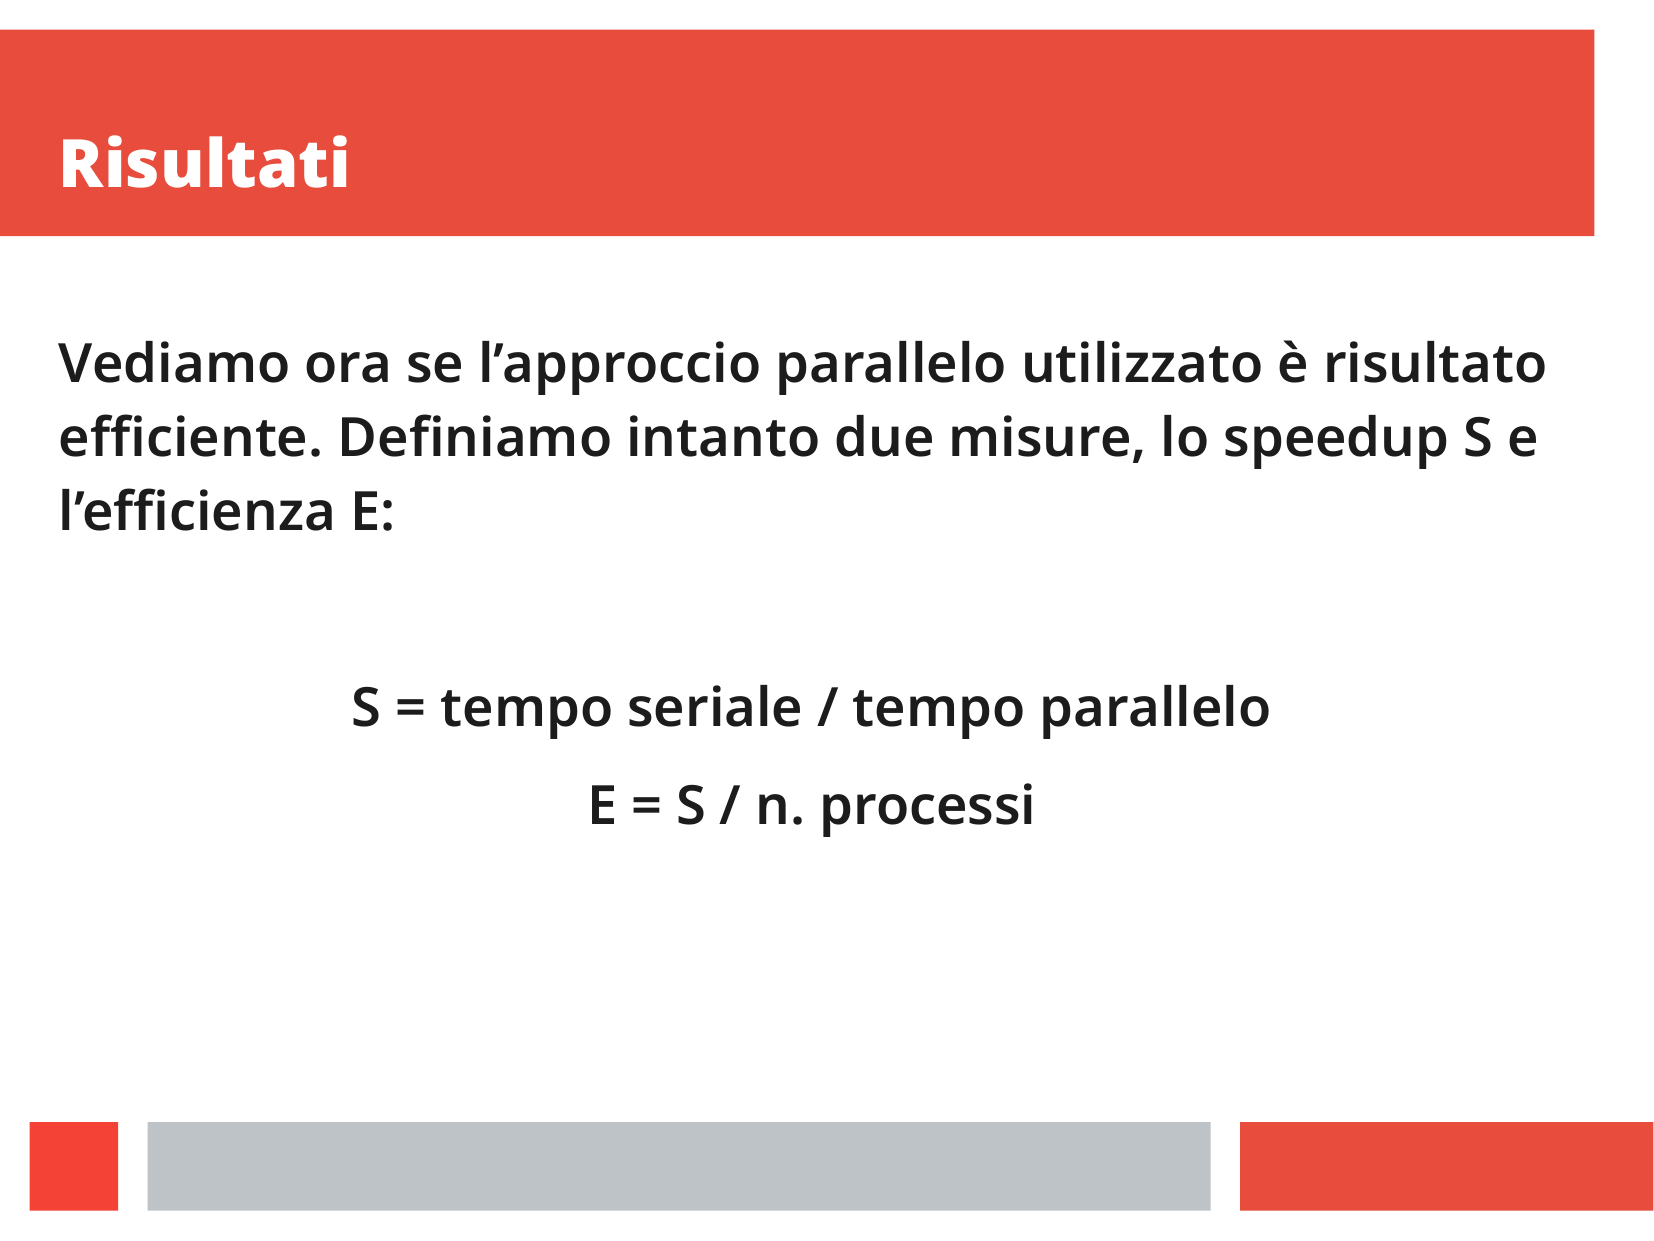

# Risultati
Vediamo ora se l’approccio parallelo utilizzato è risultato efficiente. Definiamo intanto due misure, lo speedup S e l’efficienza E:
S = tempo seriale / tempo parallelo
E = S / n. processi